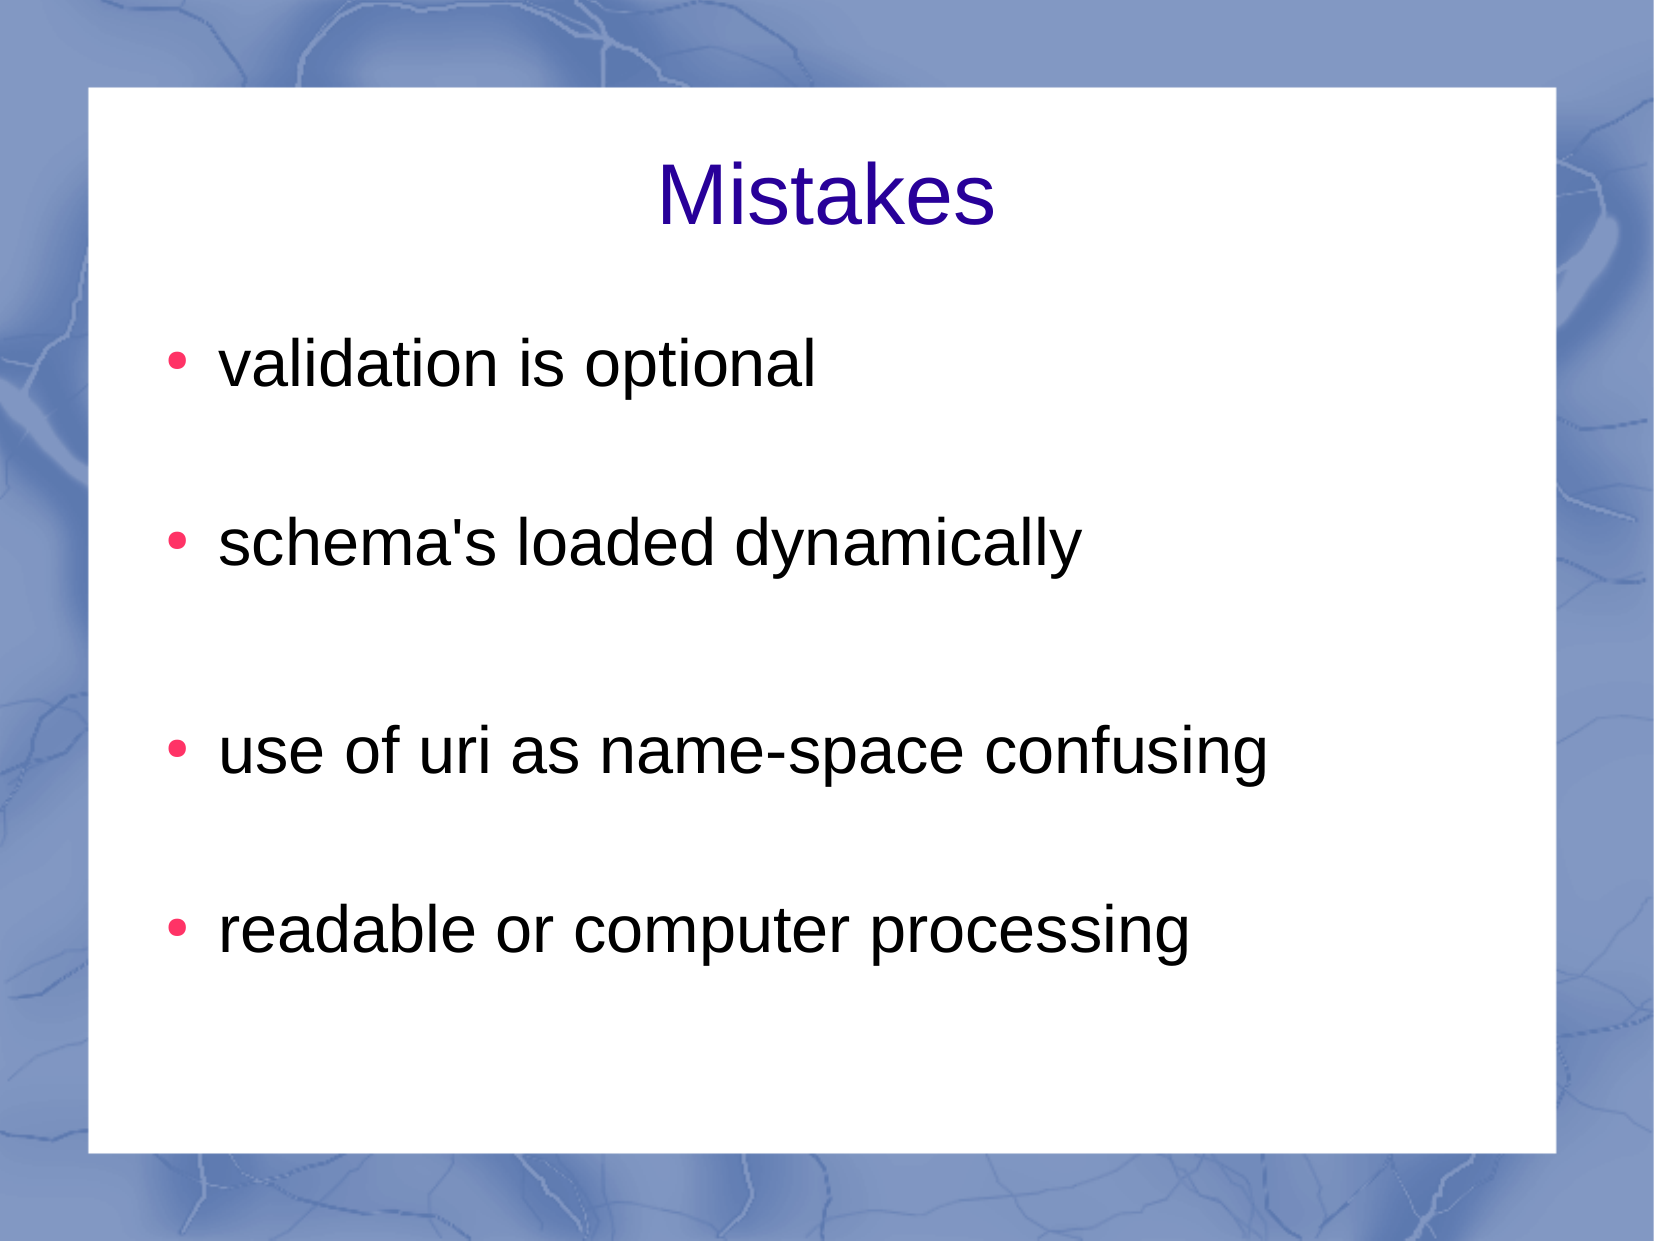

# Mistakes
validation is optional
schema's loaded dynamically
use of uri as name-space confusing
readable or computer processing